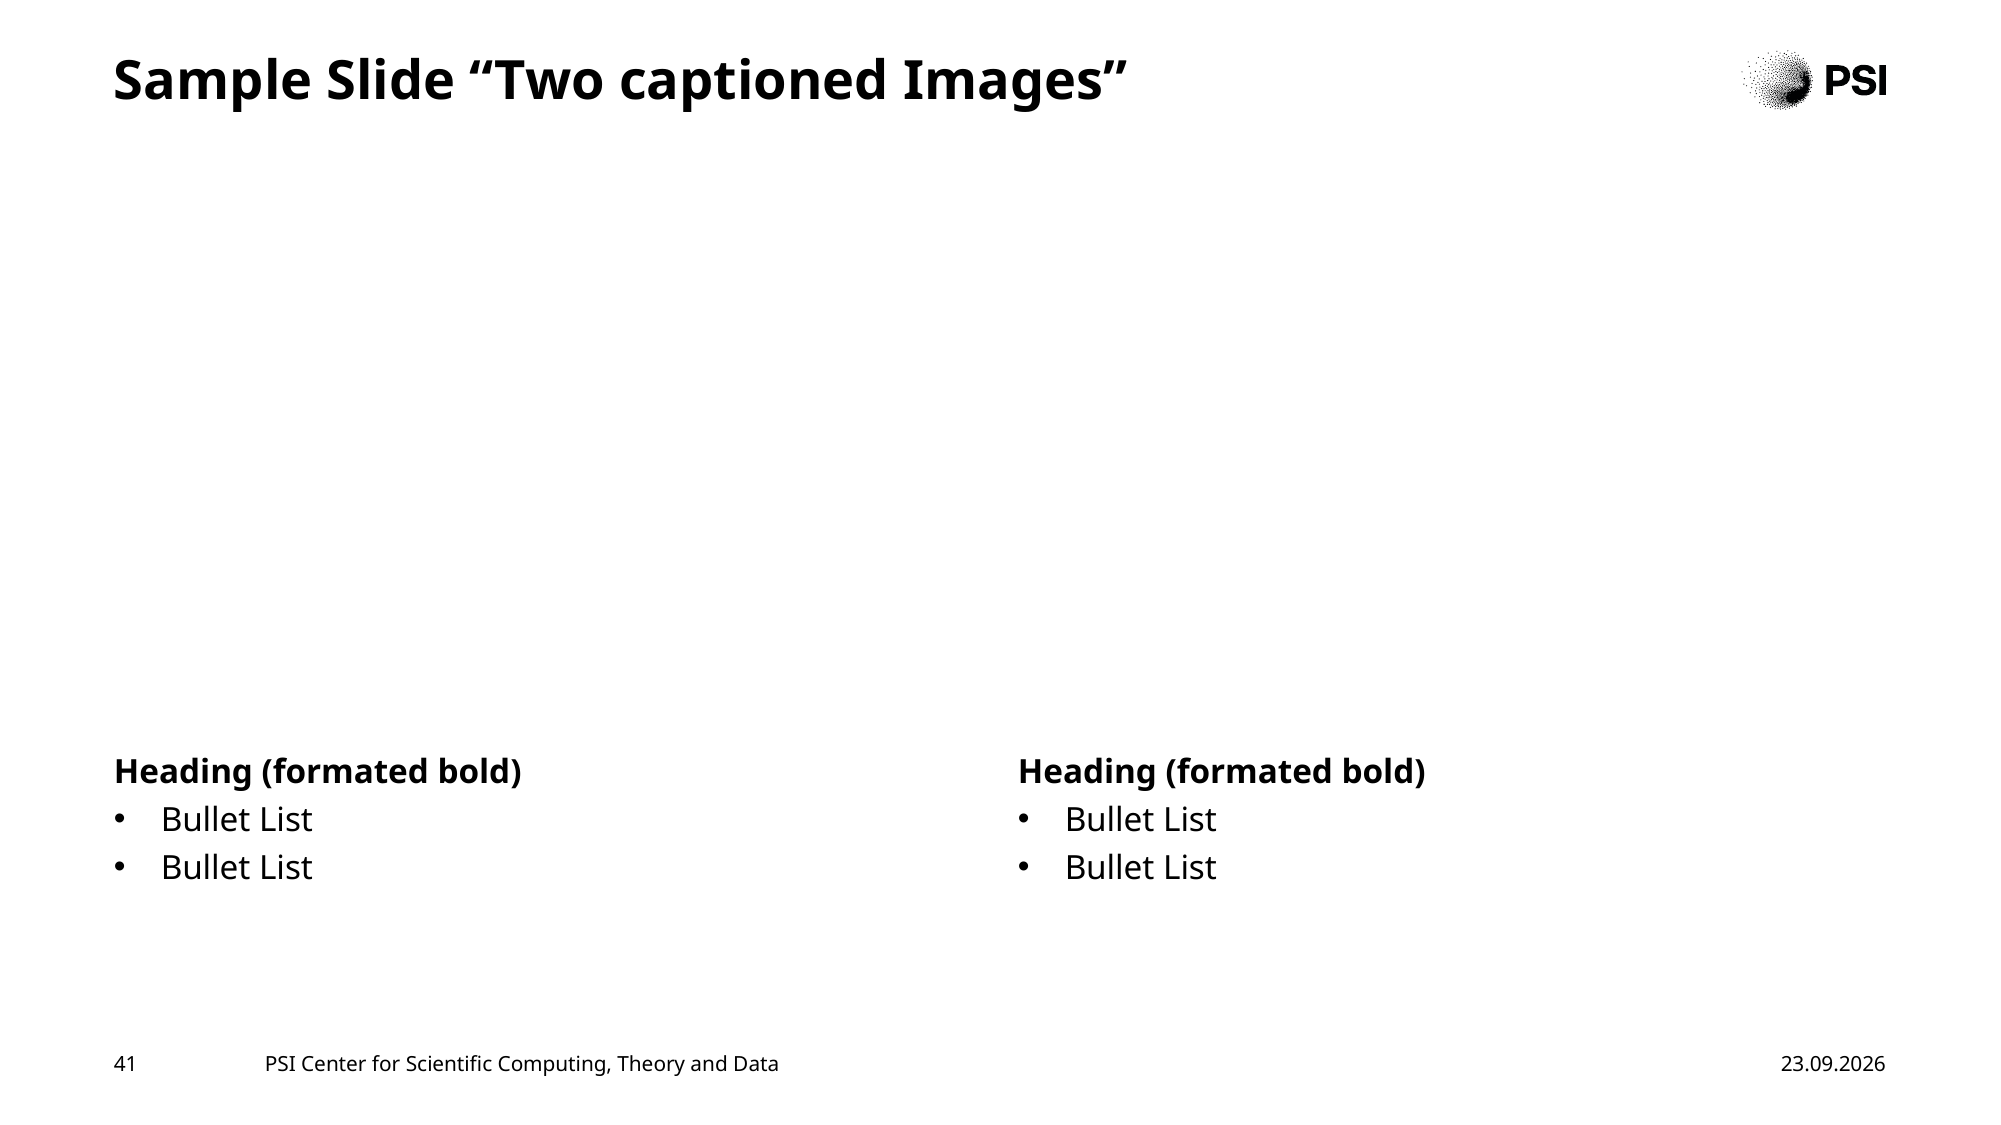

# Sample Slide “Two captioned Images”
Heading (formated bold)
Bullet List
Bullet List
Heading (formated bold)
Bullet List
Bullet List
41
PSI Center for Scientific Computing, Theory and Data